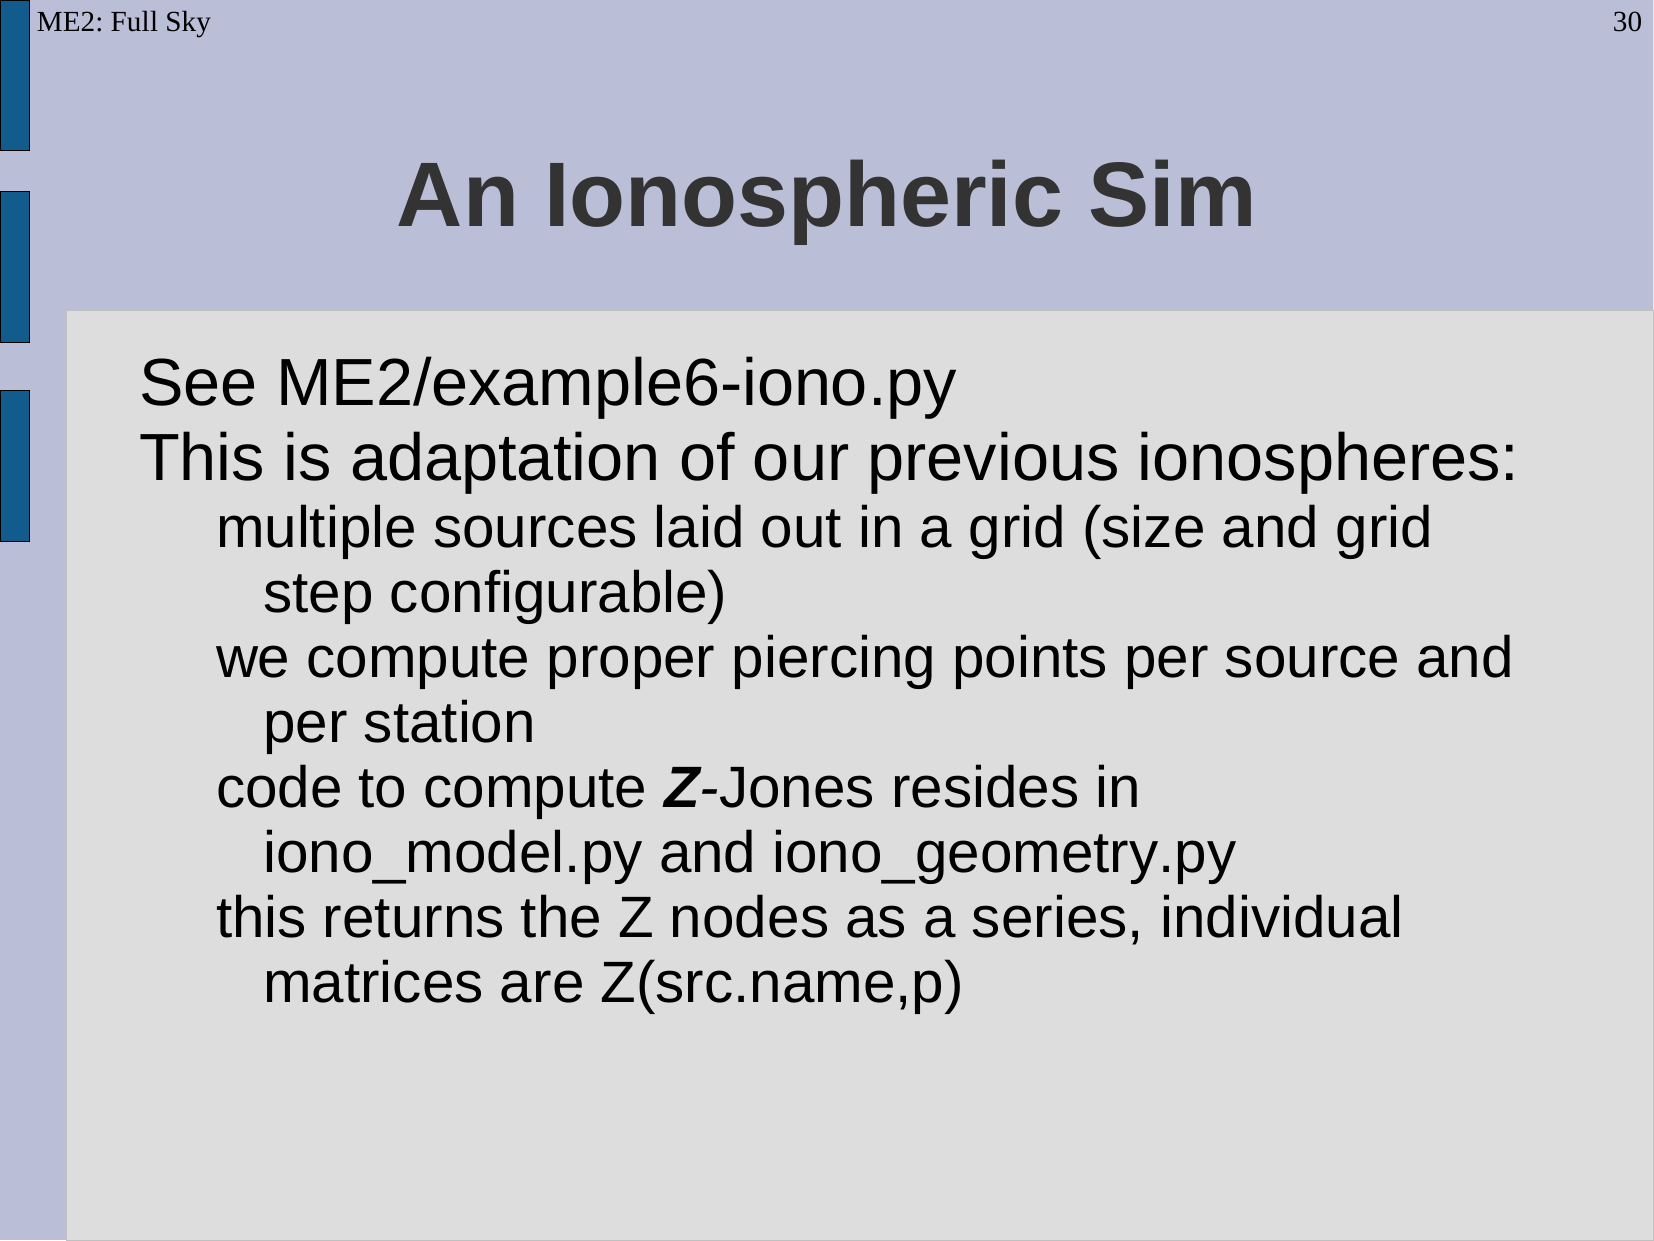

ME2: Full Sky
30
# An Ionospheric Sim
See ME2/example6-iono.py
This is adaptation of our previous ionospheres:
multiple sources laid out in a grid (size and grid step configurable)
we compute proper piercing points per source and per station
code to compute Z-Jones resides in iono_model.py and iono_geometry.py
this returns the Z nodes as a series, individual matrices are Z(src.name,p)